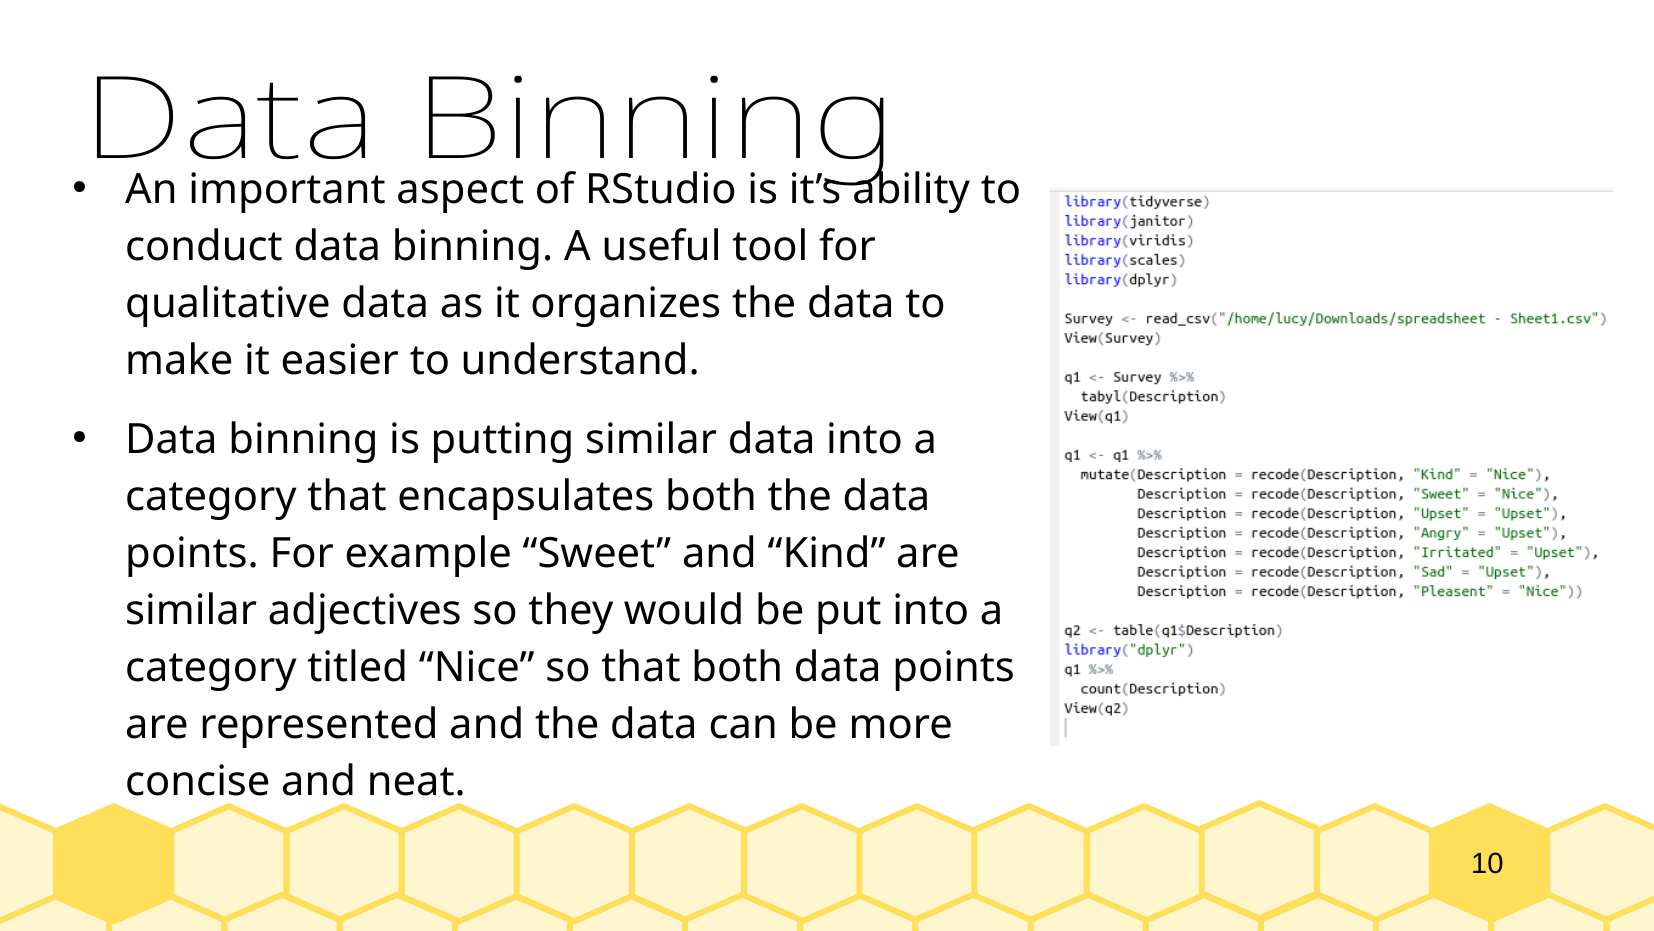

# Data Binning
An important aspect of RStudio is it’s ability to conduct data binning. A useful tool for qualitative data as it organizes the data to make it easier to understand.
Data binning is putting similar data into a category that encapsulates both the data points. For example “Sweet” and “Kind” are similar adjectives so they would be put into a category titled “Nice” so that both data points are represented and the data can be more concise and neat.